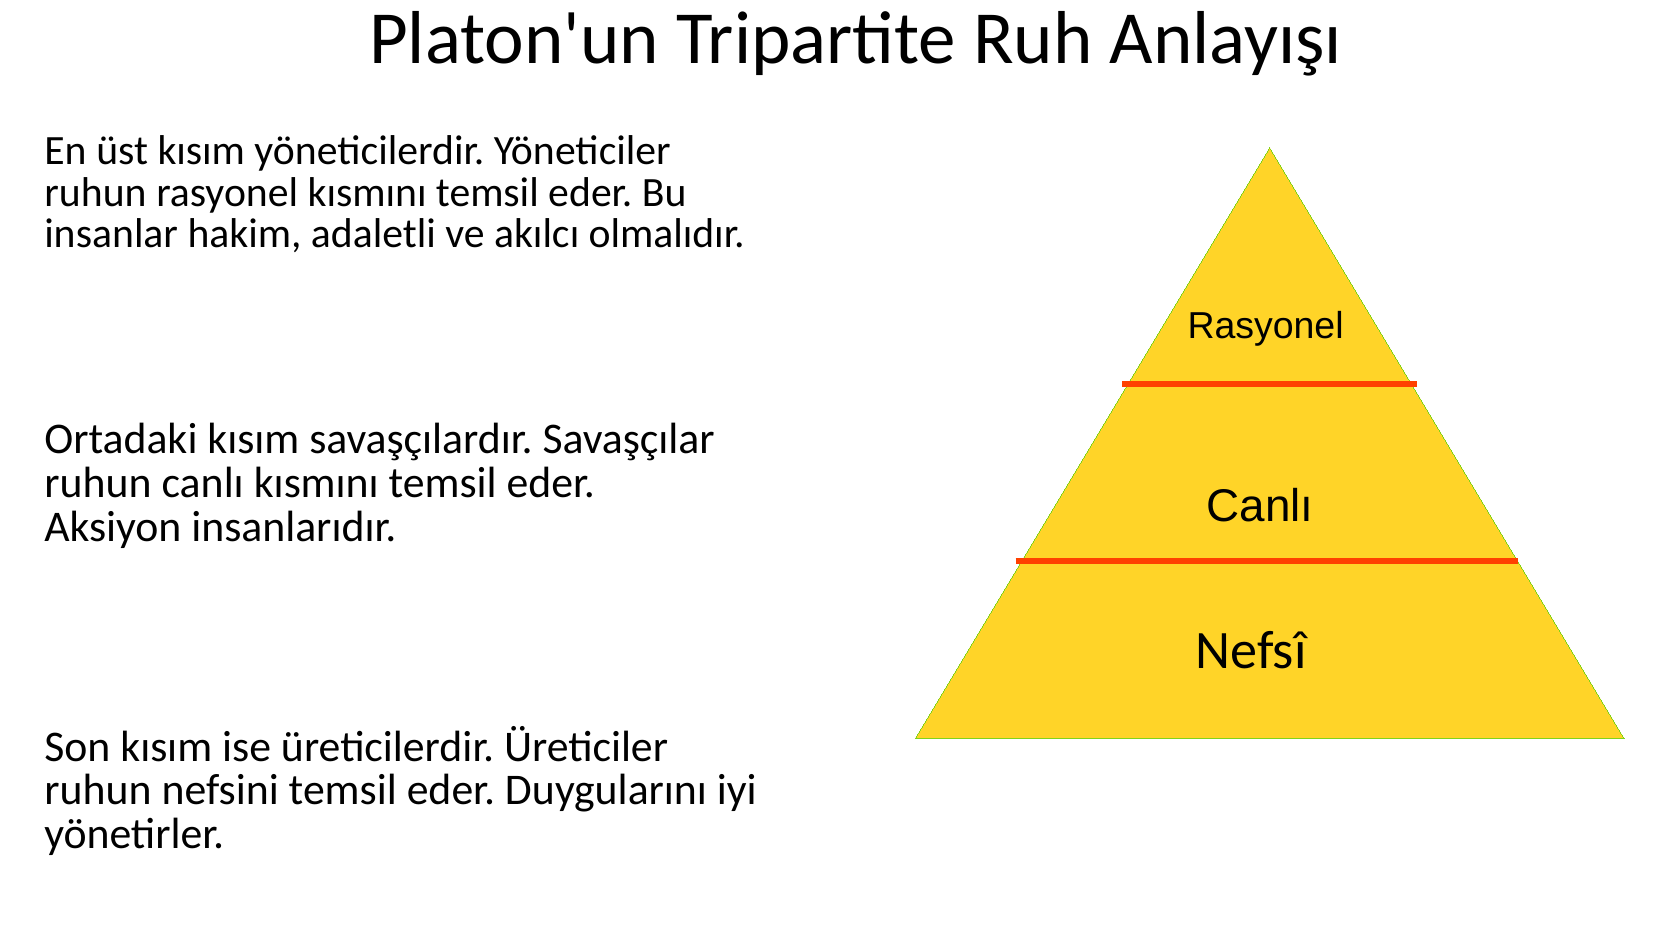

Platon'un Tripartite Ruh Anlayışı
En üst kısım yöneticilerdir. Yöneticiler ruhun rasyonel kısmını temsil eder. Bu insanlar hakim, adaletli ve akılcı olmalıdır.
Rasyonel
Ortadaki kısım savaşçılardır. Savaşçılar ruhun canlı kısmını temsil eder. Aksiyon insanlarıdır.
Canlı
Nefsî
Son kısım ise üreticilerdir. Üreticiler ruhun nefsini temsil eder. Duygularını iyi yönetirler.